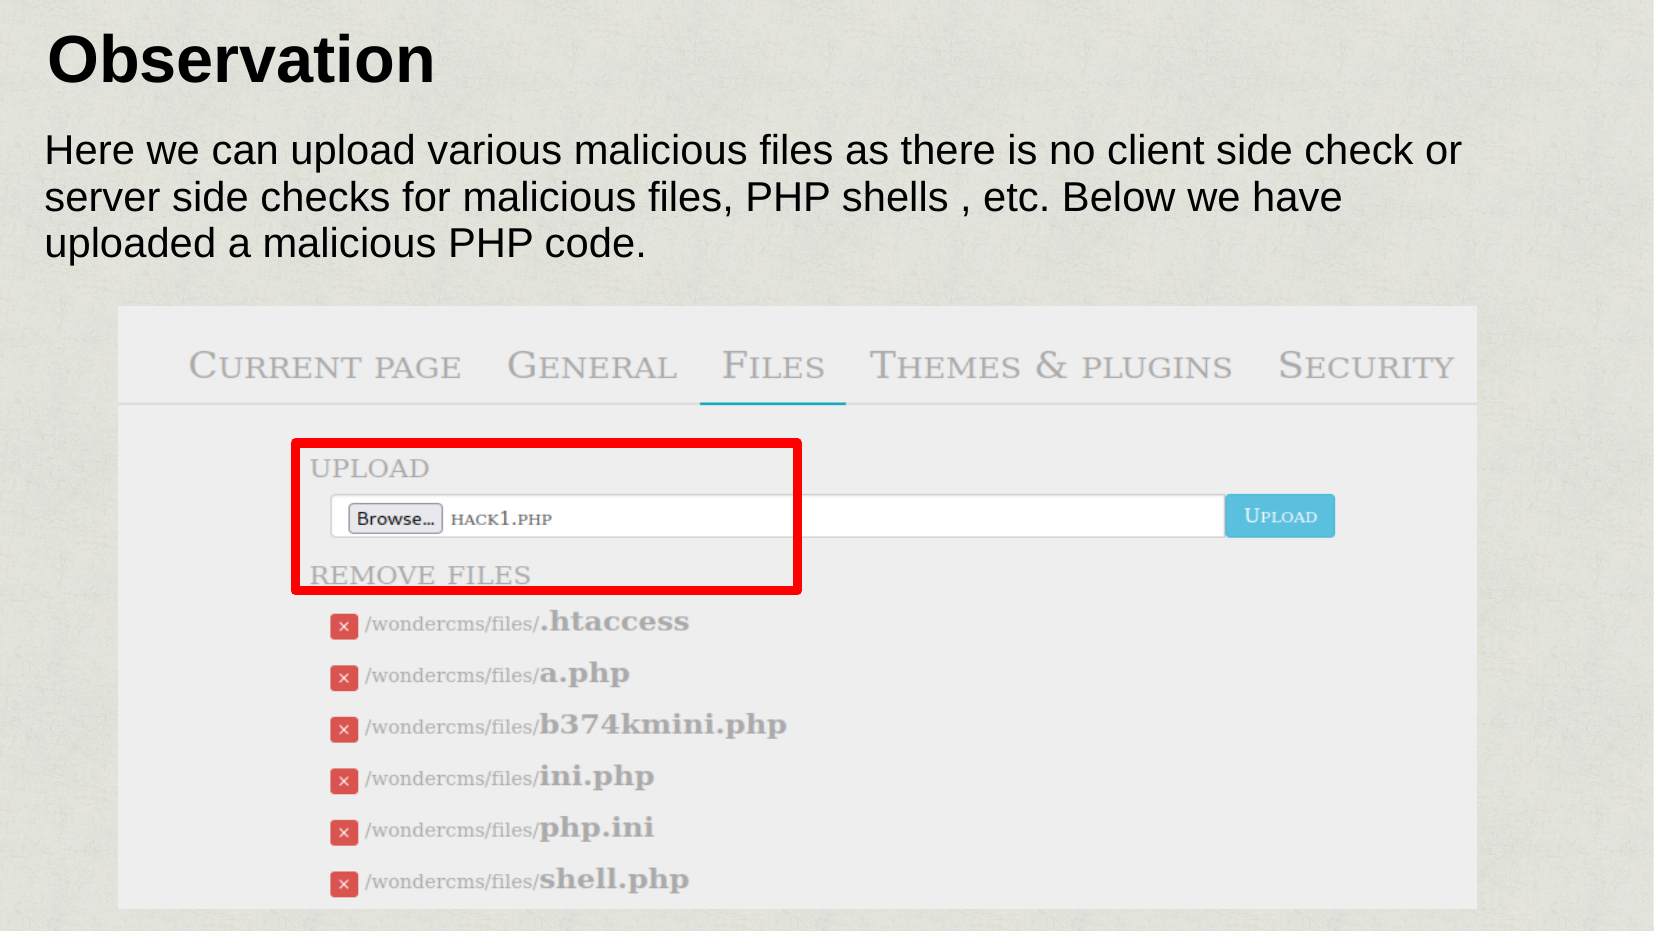

# Observation
Here we can upload various malicious files as there is no client side check or server side checks for malicious files, PHP shells , etc. Below we have uploaded a malicious PHP code.